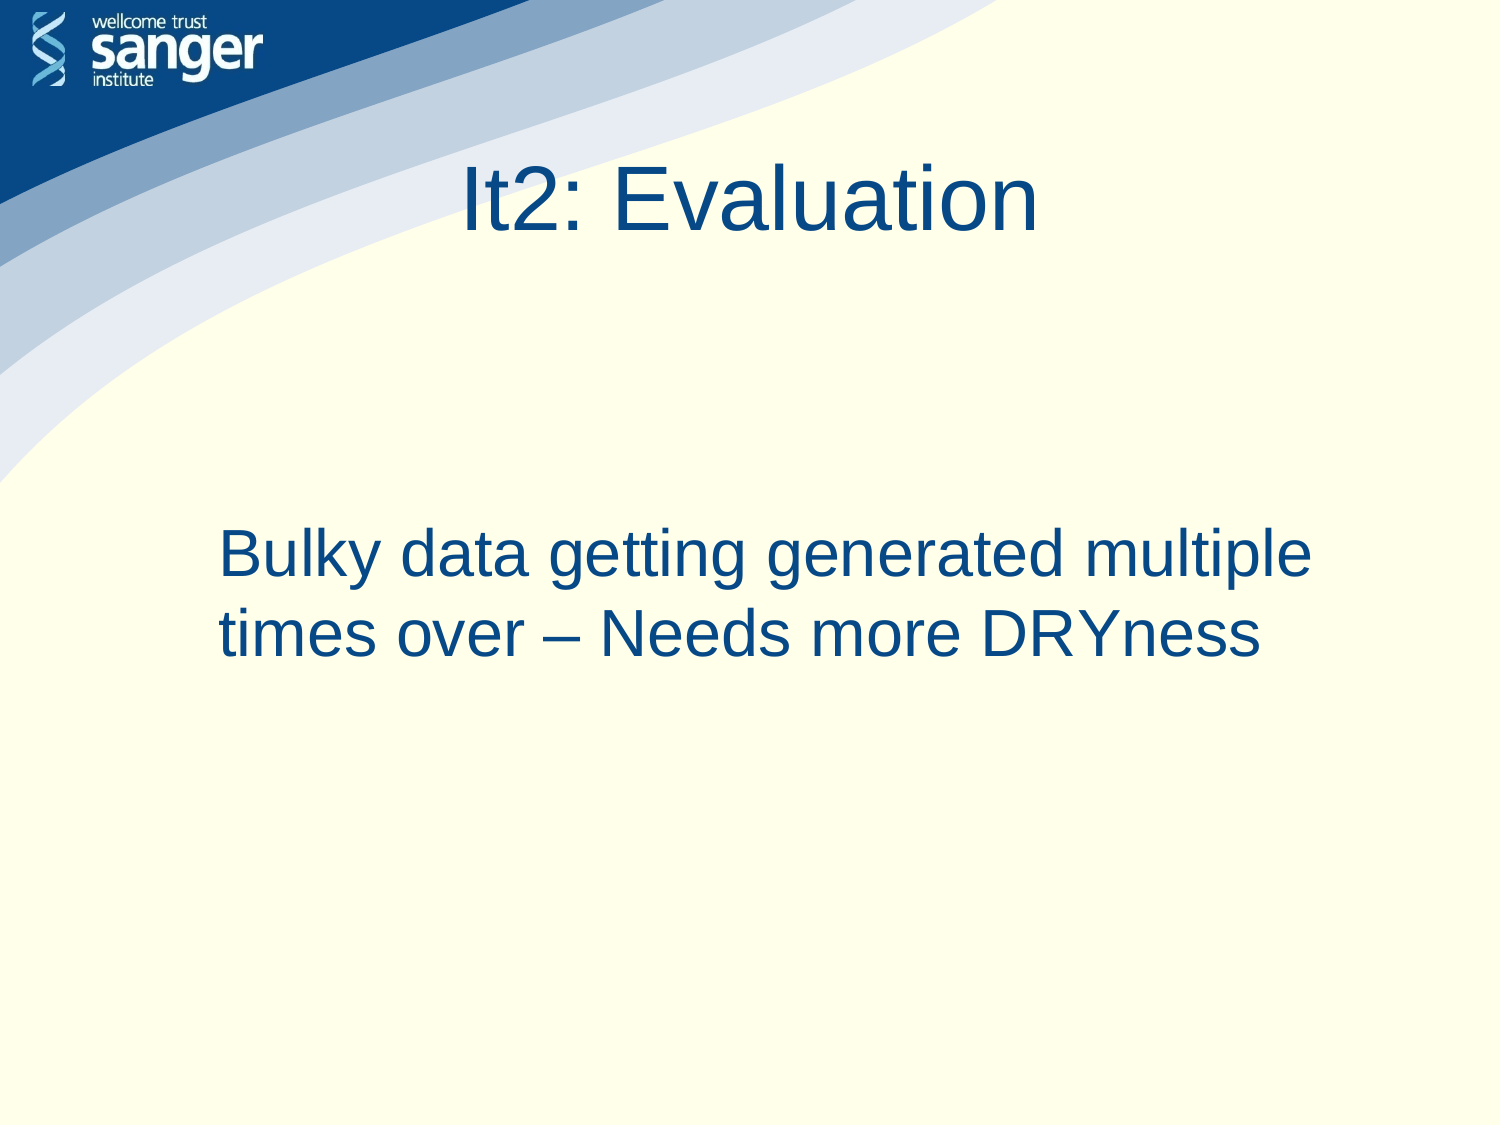

# It2: Evaluation
Bulky data getting generated multiple times over – Needs more DRYness